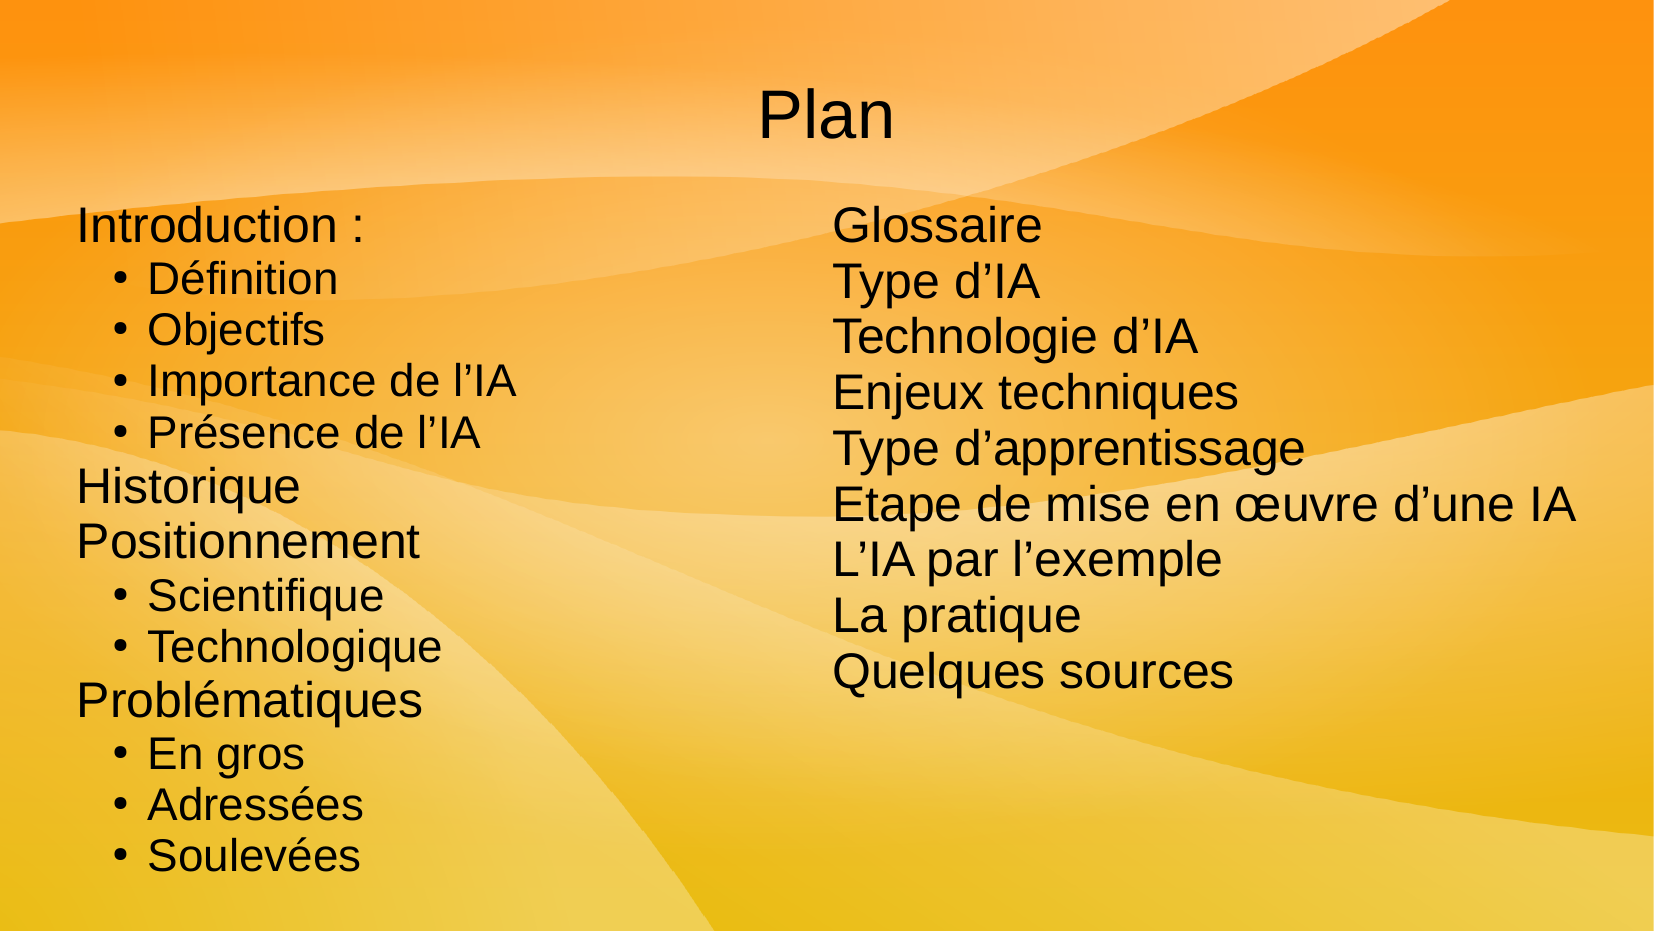

# Plan
Introduction :
Définition
Objectifs
Importance de l’IA
Présence de l’IA
Historique
Positionnement
Scientifique
Technologique
Problématiques
En gros
Adressées
Soulevées
Glossaire
Type d’IA
Technologie d’IA
Enjeux techniques
Type d’apprentissage
Etape de mise en œuvre d’une IA
L’IA par l’exemple
La pratique
Quelques sources